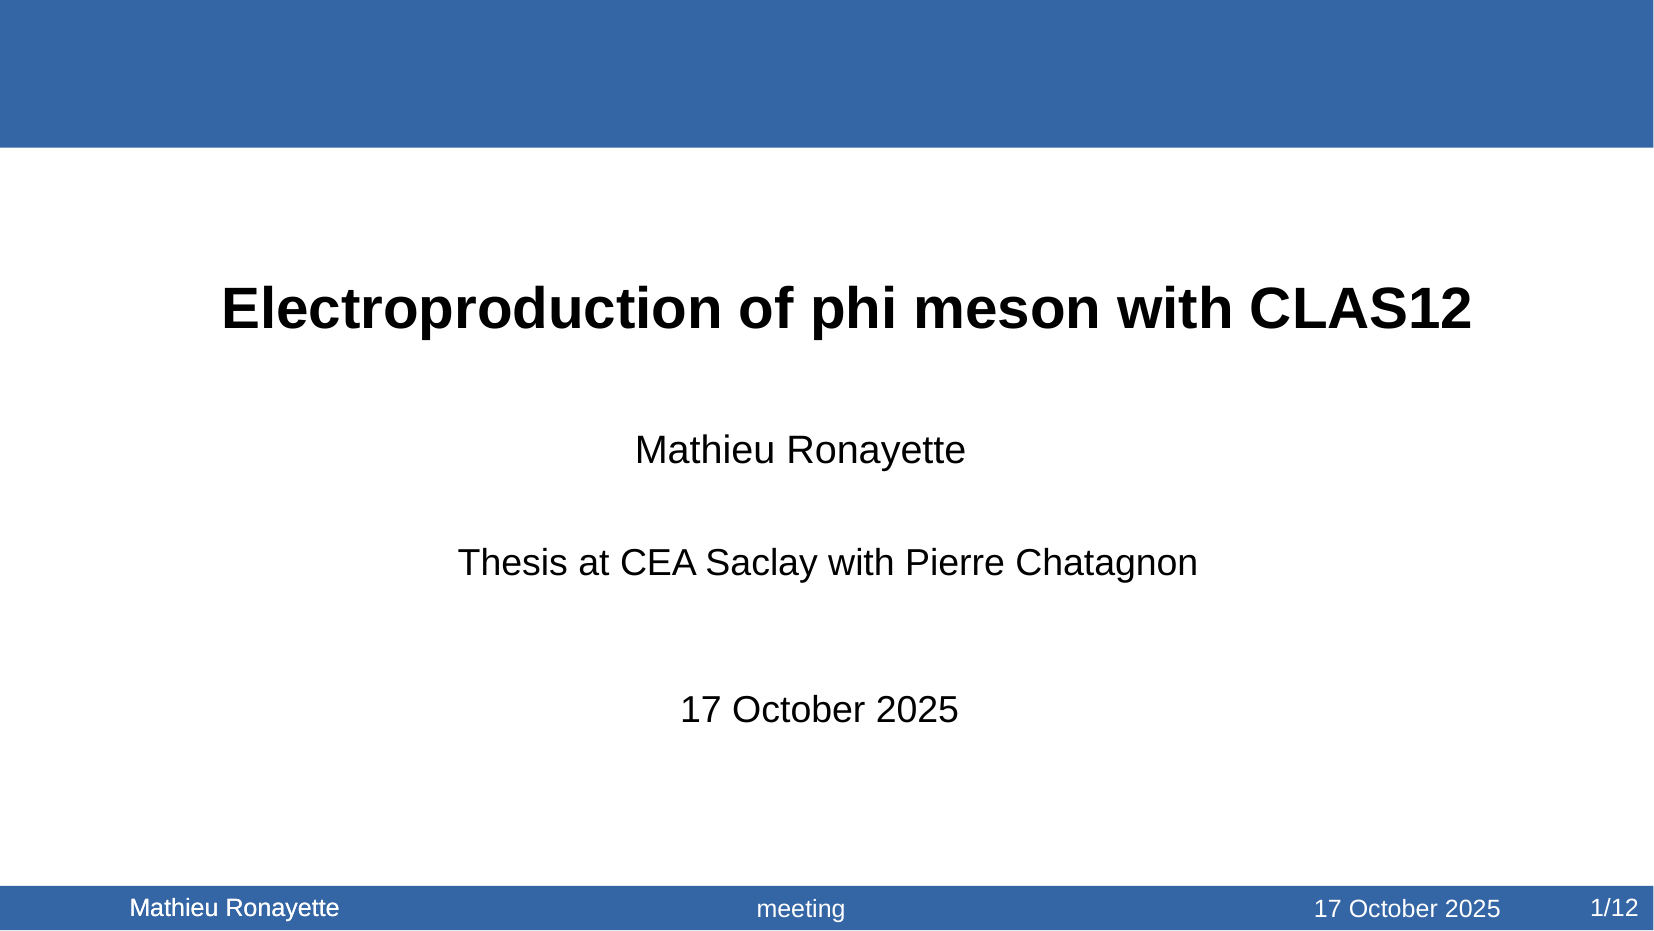

Electroproduction of phi meson with CLAS12
Mathieu Ronayette
Thesis at CEA Saclay with Pierre Chatagnon
17 October 2025
Mathieu Ronayette
1/12
Mathieu Ronayette
 meeting
17 October 2025